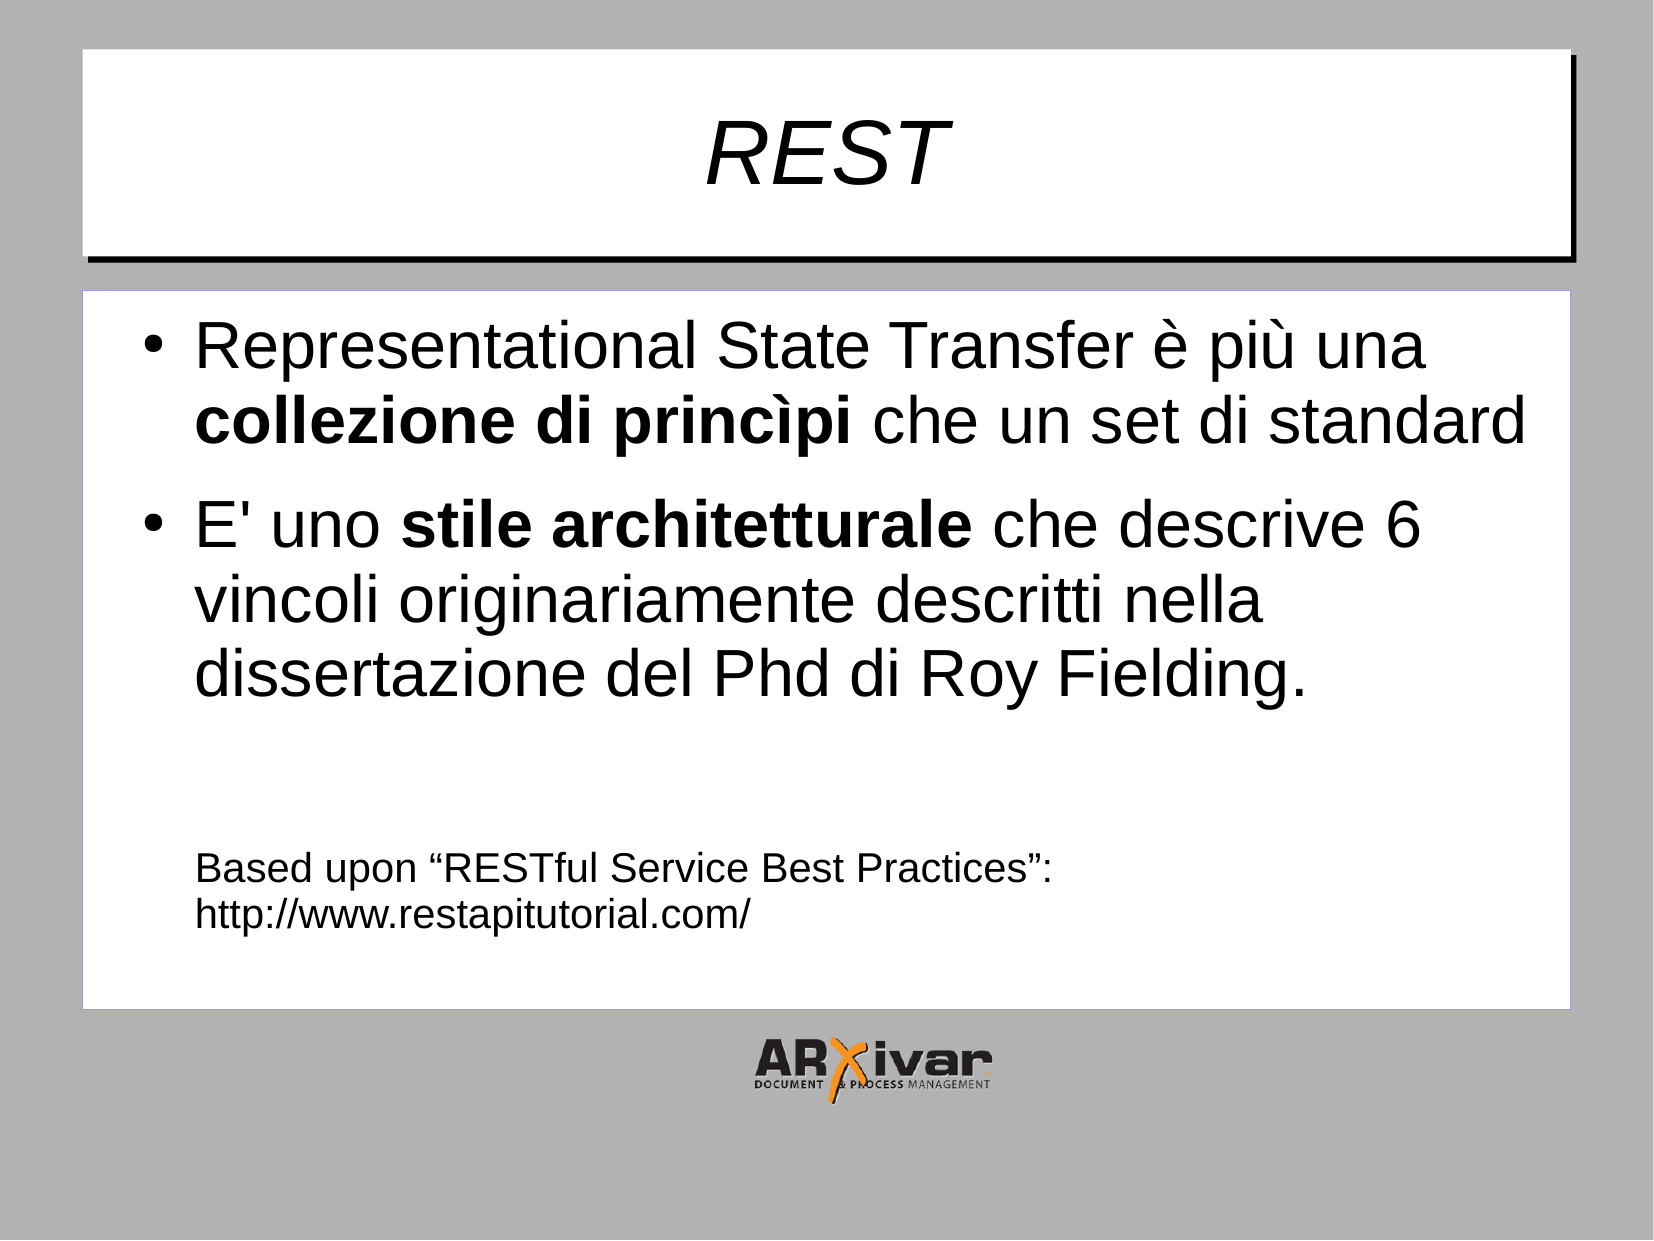

# REST
Representational State Transfer è più una collezione di princìpi che un set di standard
E' uno stile architetturale che descrive 6 vincoli originariamente descritti nella dissertazione del Phd di Roy Fielding.
Based upon “RESTful Service Best Practices”: http://www.restapitutorial.com/